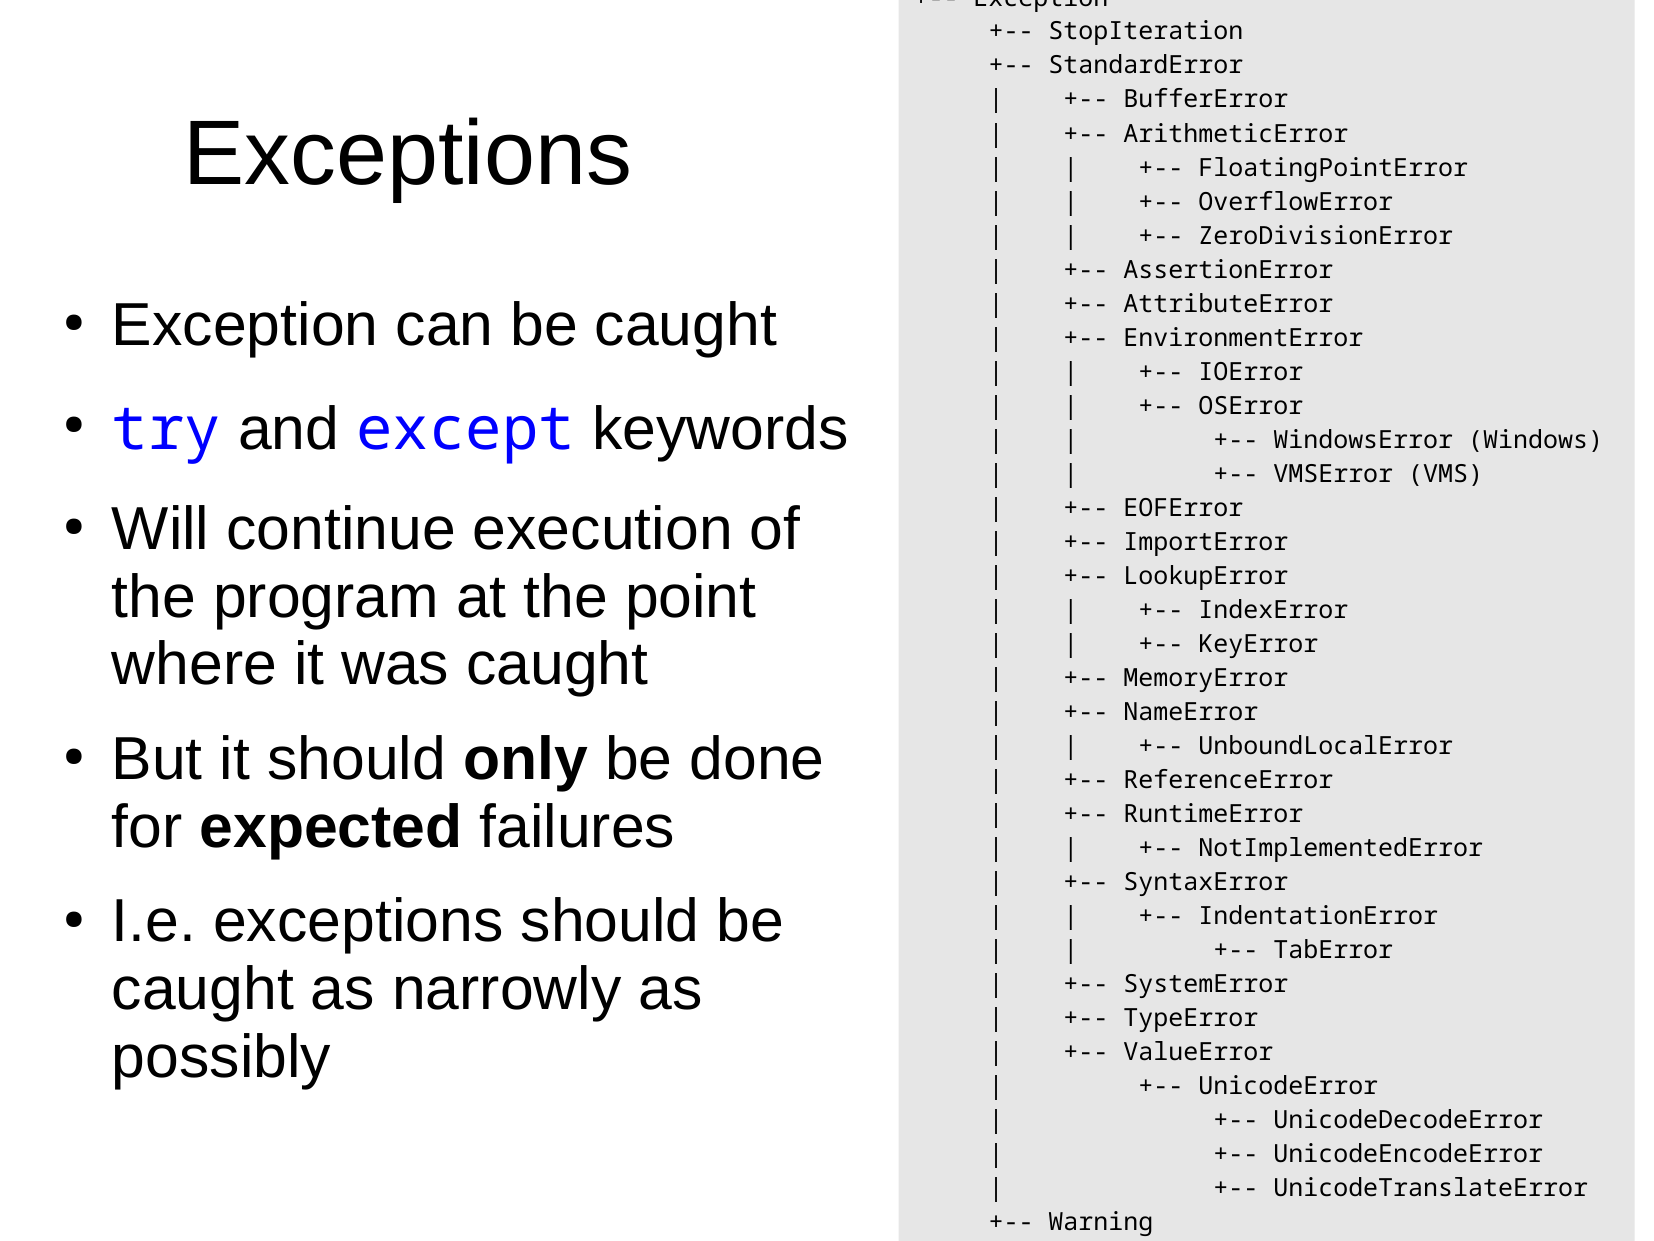

BaseException
 +-- SystemExit
 +-- KeyboardInterrupt
 +-- GeneratorExit
 +-- Exception
 +-- StopIteration
 +-- StandardError
 | +-- BufferError
 | +-- ArithmeticError
 | | +-- FloatingPointError
 | | +-- OverflowError
 | | +-- ZeroDivisionError
 | +-- AssertionError
 | +-- AttributeError
 | +-- EnvironmentError
 | | +-- IOError
 | | +-- OSError
 | | +-- WindowsError (Windows)
 | | +-- VMSError (VMS)
 | +-- EOFError
 | +-- ImportError
 | +-- LookupError
 | | +-- IndexError
 | | +-- KeyError
 | +-- MemoryError
 | +-- NameError
 | | +-- UnboundLocalError
 | +-- ReferenceError
 | +-- RuntimeError
 | | +-- NotImplementedError
 | +-- SyntaxError
 | | +-- IndentationError
 | | +-- TabError
 | +-- SystemError
 | +-- TypeError
 | +-- ValueError
 | +-- UnicodeError
 | +-- UnicodeDecodeError
 | +-- UnicodeEncodeError
 | +-- UnicodeTranslateError
 +-- Warning
 +-- DeprecationWarning
 …
https://docs.python.org/2/library/exceptions.html
# Exceptions
Exception can be caught
try and except keywords
Will continue execution of the program at the point where it was caught
But it should only be done for expected failures
I.e. exceptions should be caught as narrowly as possibly